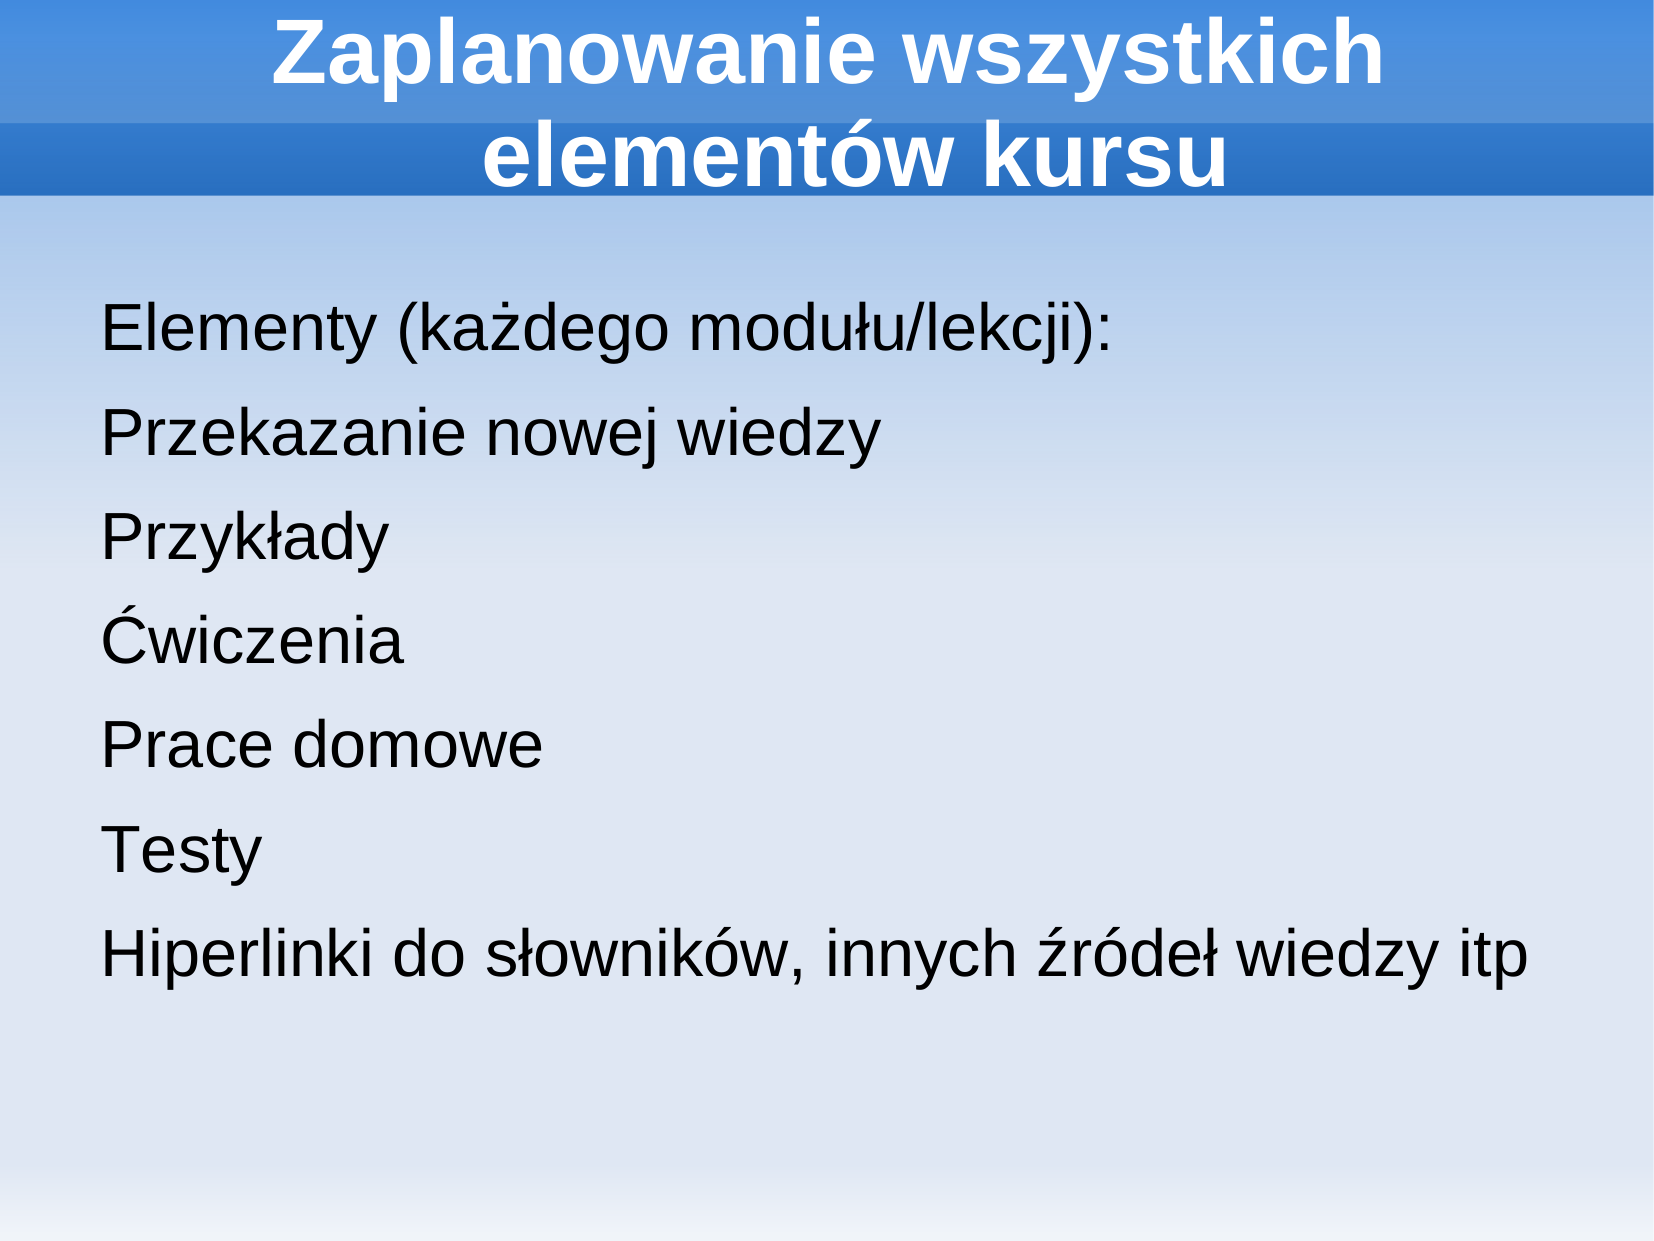

# Zaplanowanie wszystkich elementów kursu
Elementy (każdego modułu/lekcji):
Przekazanie nowej wiedzy
Przykłady
Ćwiczenia
Prace domowe
Testy
Hiperlinki do słowników, innych źródeł wiedzy itp